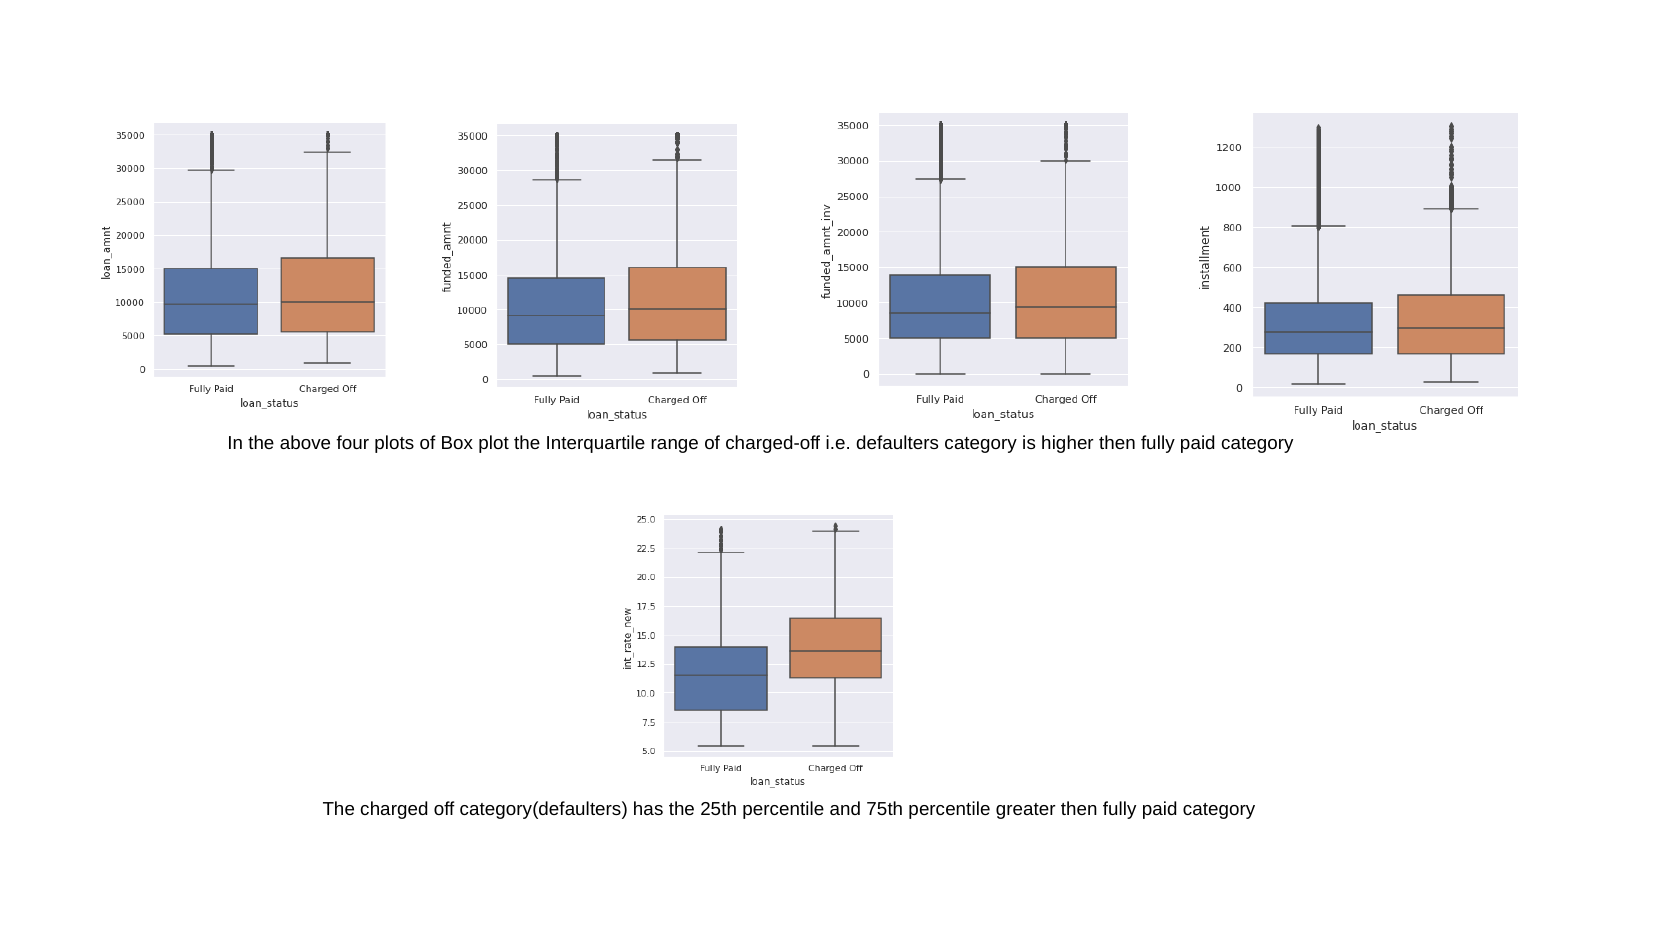

In the above four plots of Box plot the Interquartile range of charged-off i.e. defaulters category is higher then fully paid category
The charged off category(defaulters) has the 25th percentile and 75th percentile greater then fully paid category